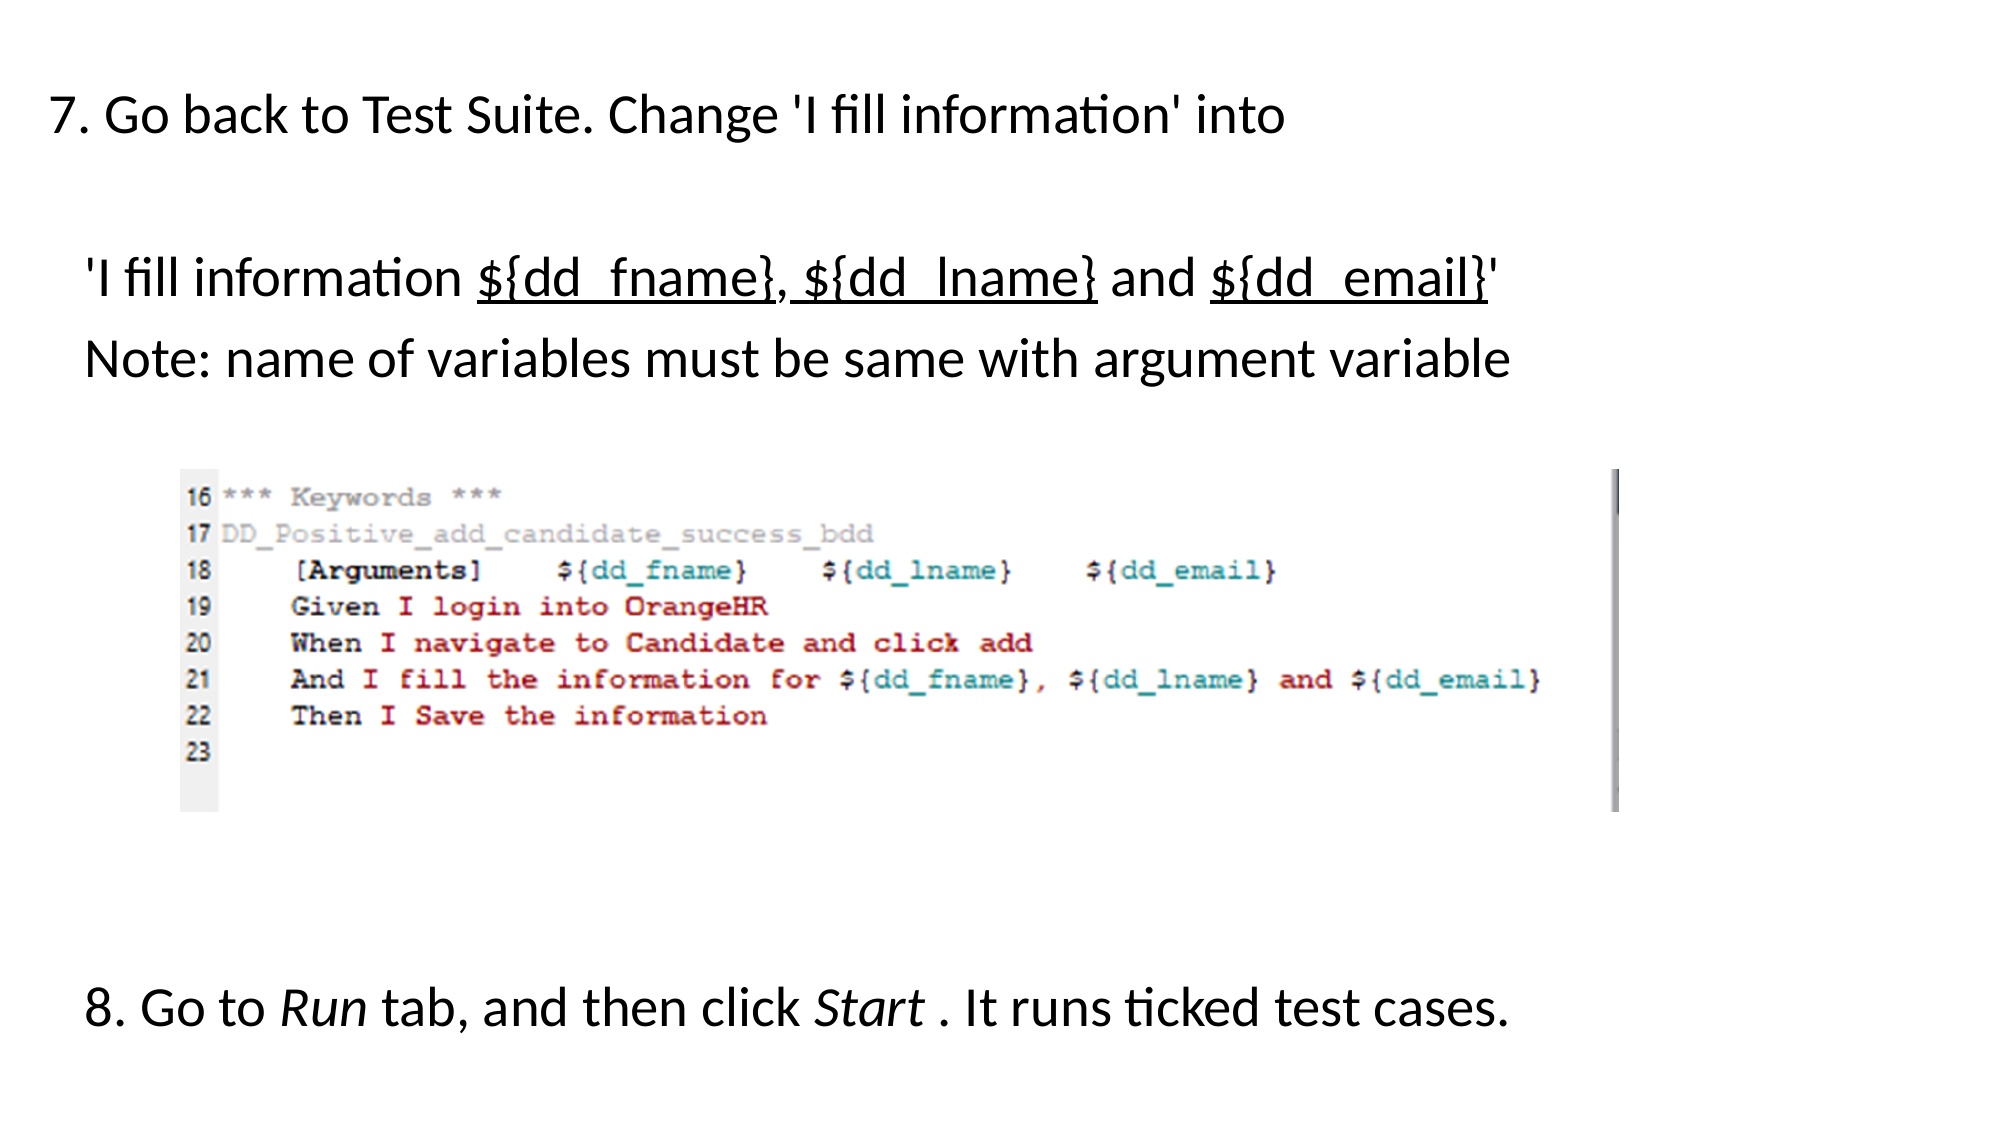

# 7. Go back to Test Suite. Change 'I fill information' into
'I fill information ${dd_fname}, ${dd_lname} and ${dd_email}'
Note: name of variables must be same with argument variable
8. Go to Run tab, and then click Start . It runs ticked test cases.